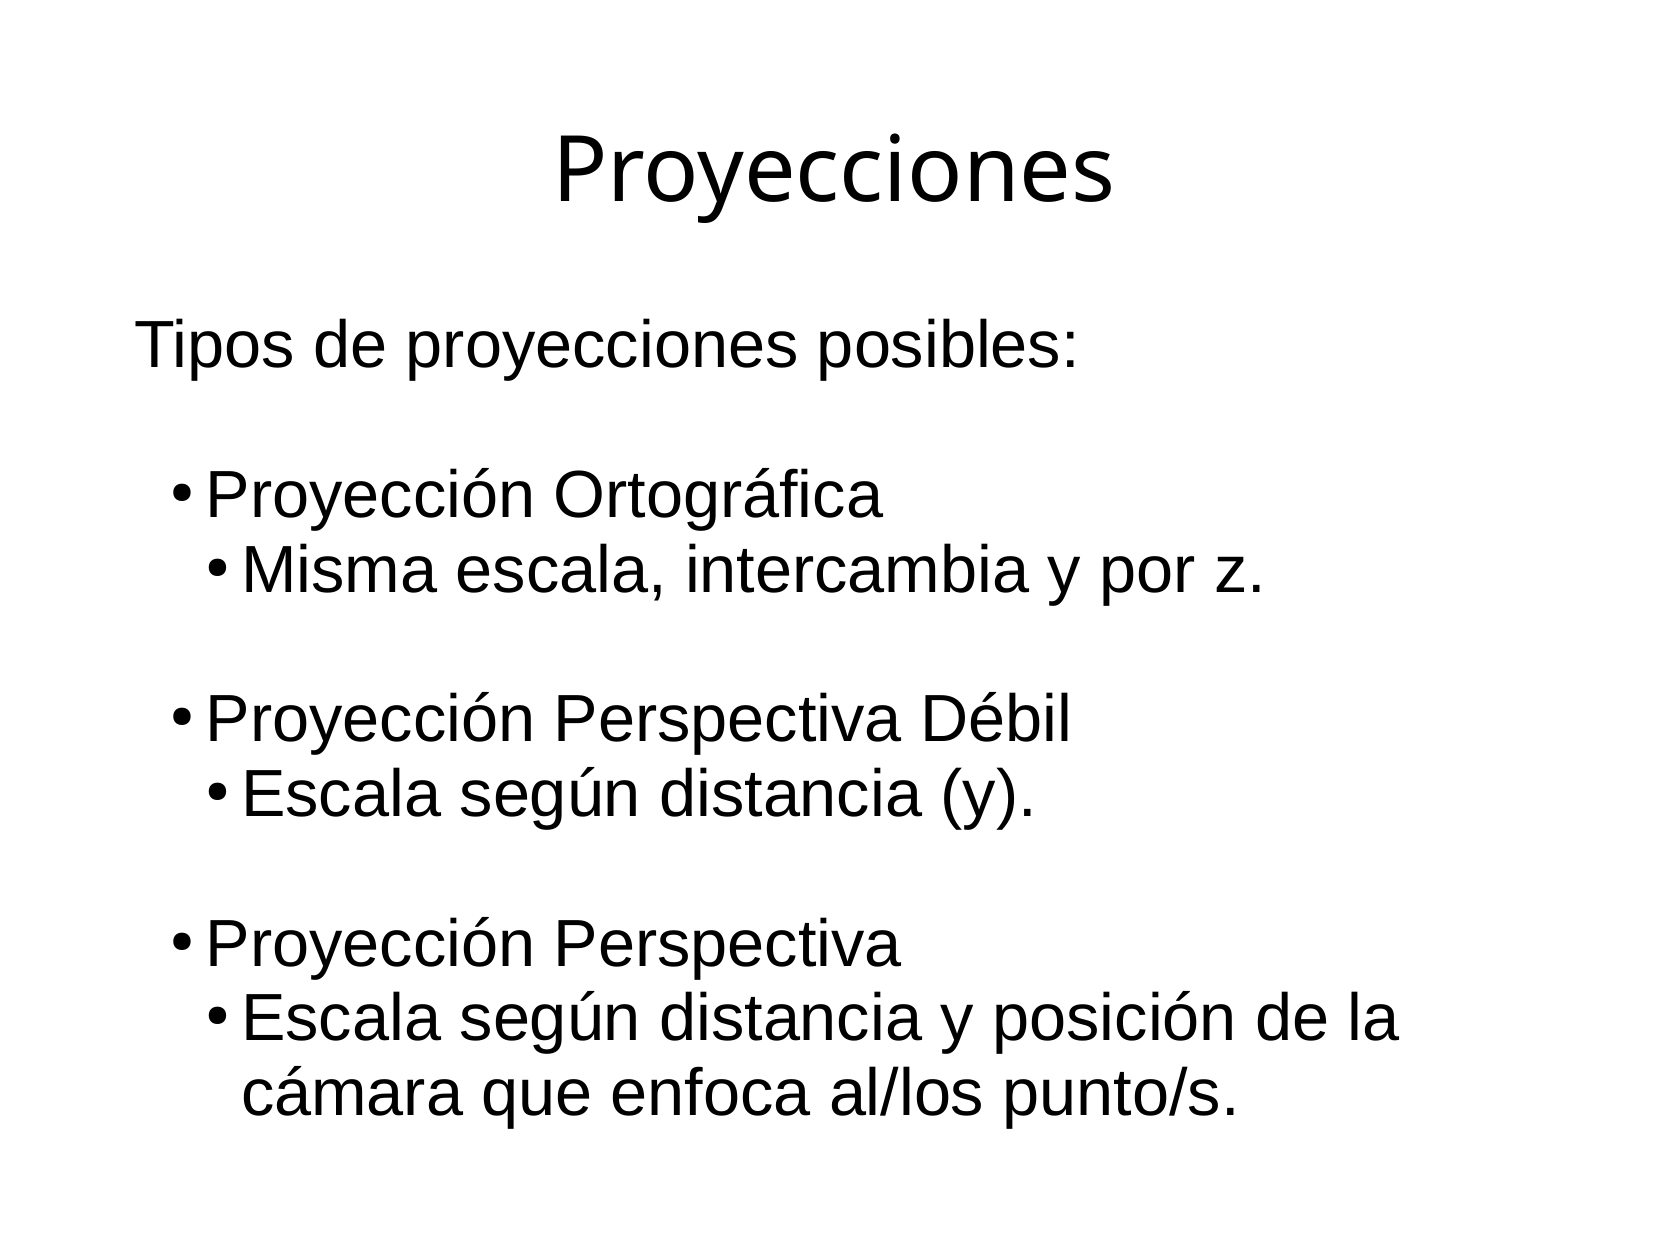

# Proyecciones
Tipos de proyecciones posibles:
Proyección Ortográfica
Misma escala, intercambia y por z.
Proyección Perspectiva Débil
Escala según distancia (y).
Proyección Perspectiva
Escala según distancia y posición de la cámara que enfoca al/los punto/s.